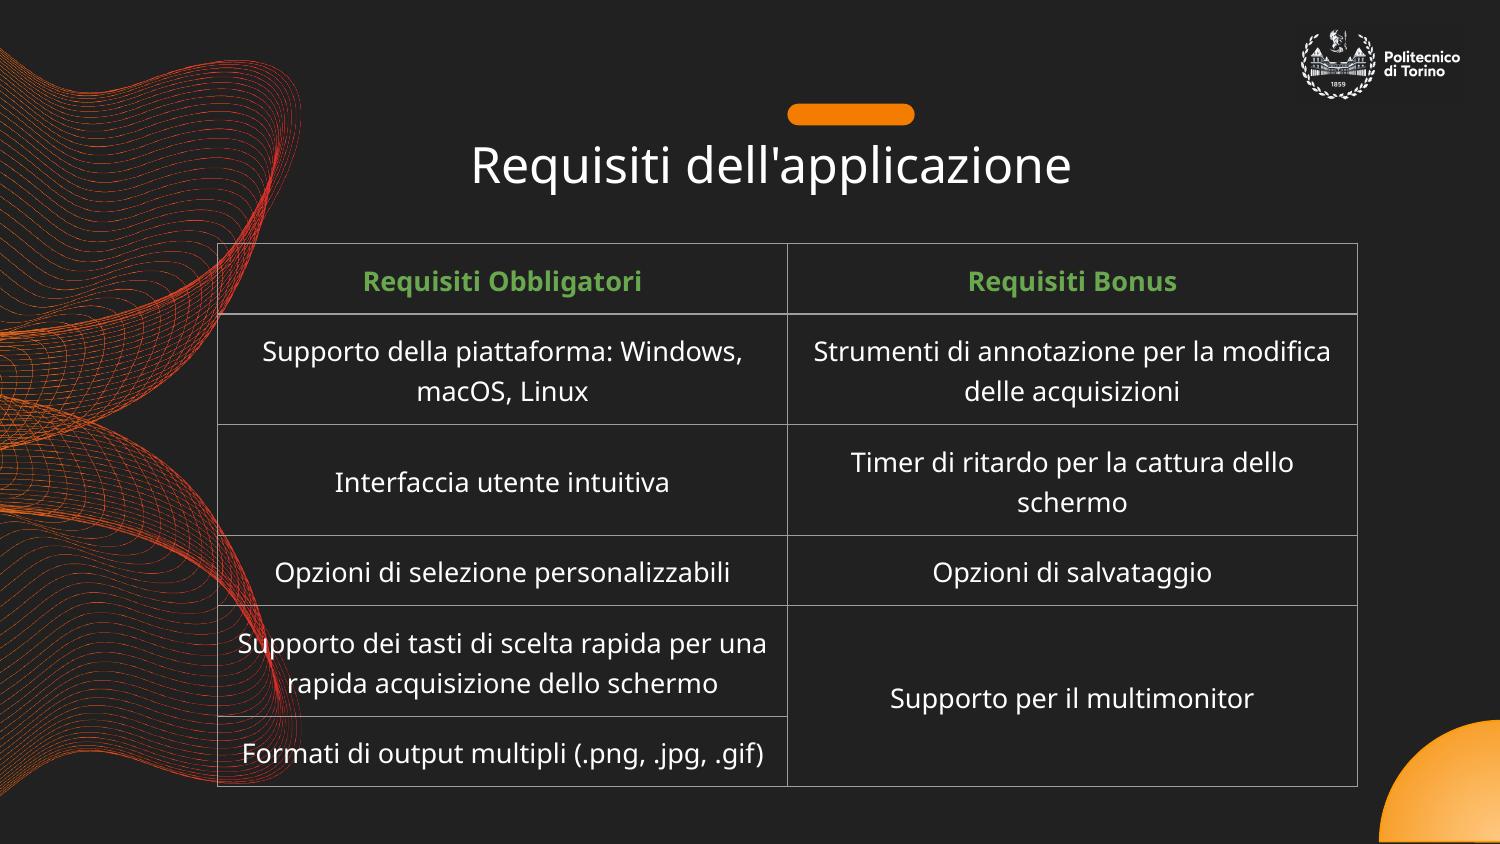

# Requisiti dell'applicazione
| Requisiti Obbligatori | Requisiti Bonus |
| --- | --- |
| Supporto della piattaforma: Windows, macOS, Linux | Strumenti di annotazione per la modifica delle acquisizioni |
| Interfaccia utente intuitiva | Timer di ritardo per la cattura dello schermo |
| Opzioni di selezione personalizzabili | Opzioni di salvataggio |
| Supporto dei tasti di scelta rapida per una rapida acquisizione dello schermo | Supporto per il multimonitor |
| Formati di output multipli (.png, .jpg, .gif) | |